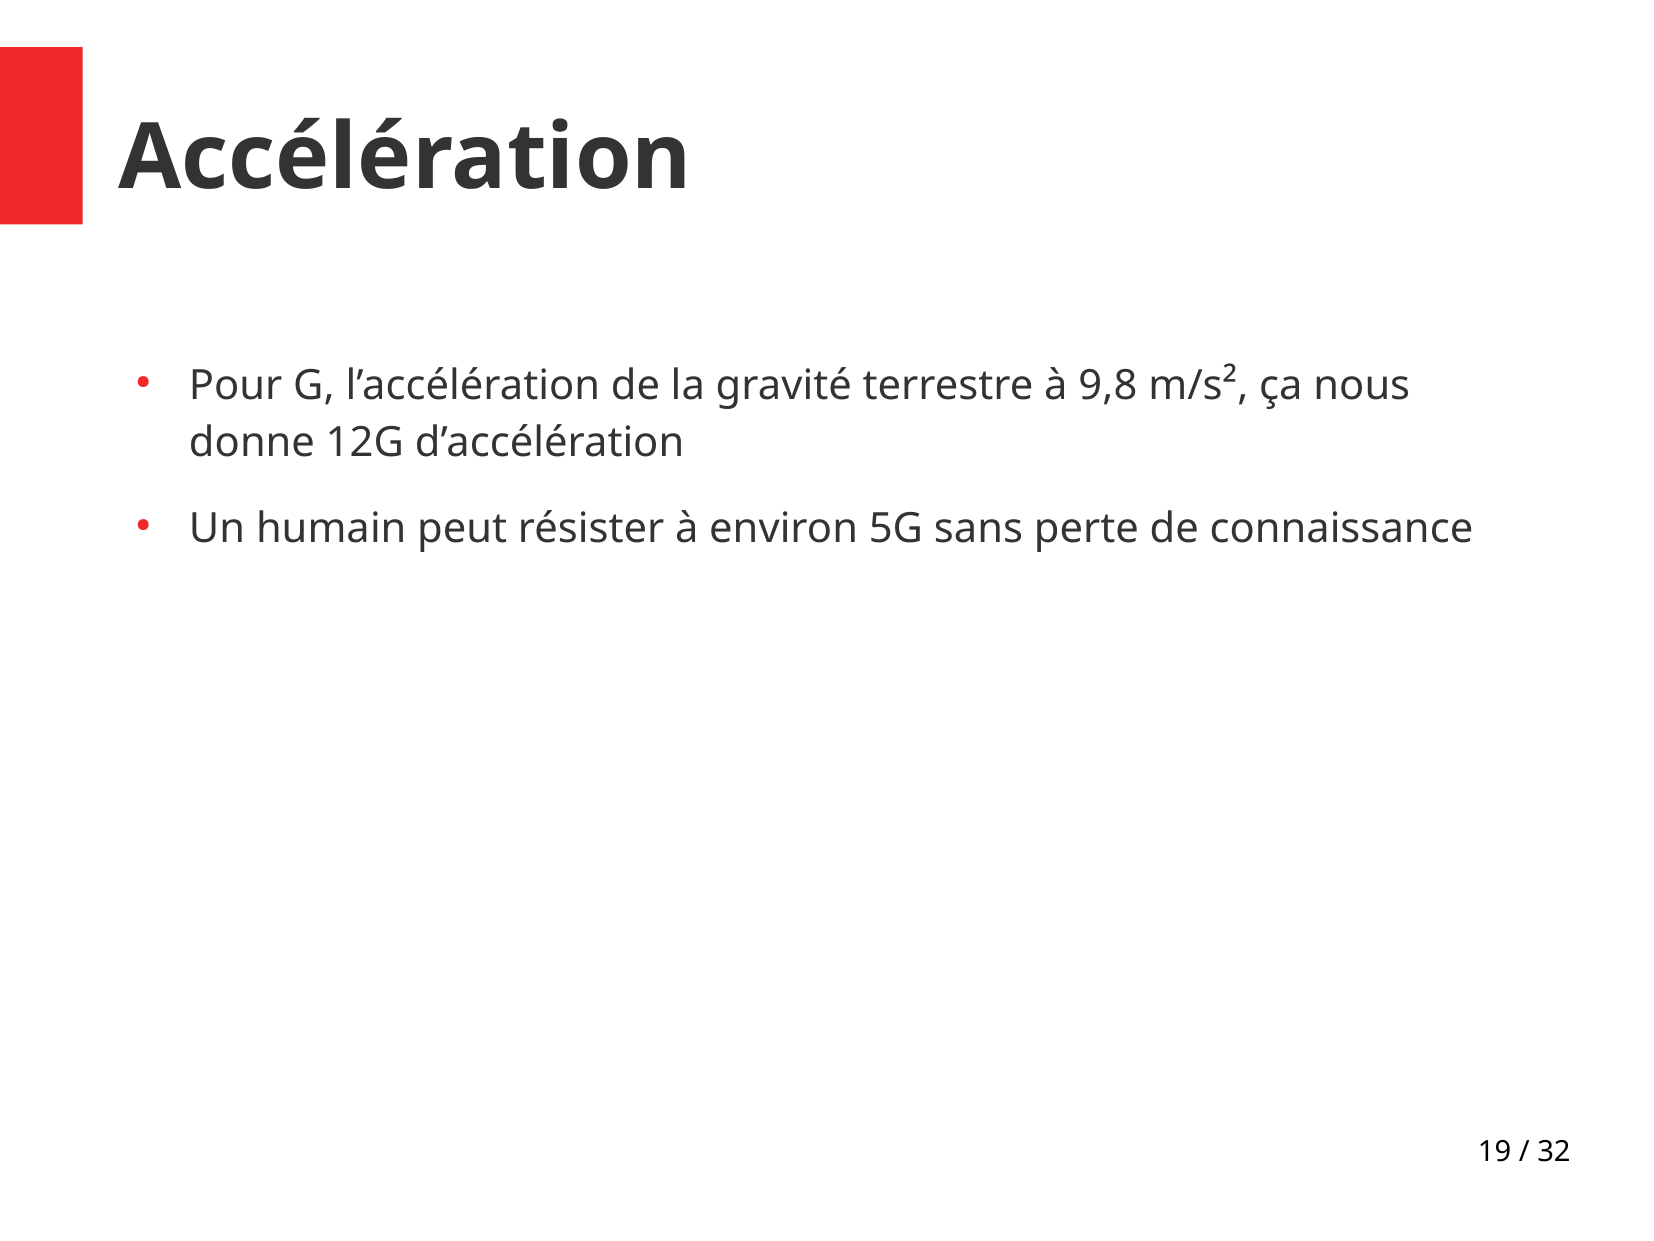

# Accélération
Pour G, l’accélération de la gravité terrestre à 9,8 m/s², ça nous donne 12G d’accélération
Un humain peut résister à environ 5G sans perte de connaissance
19